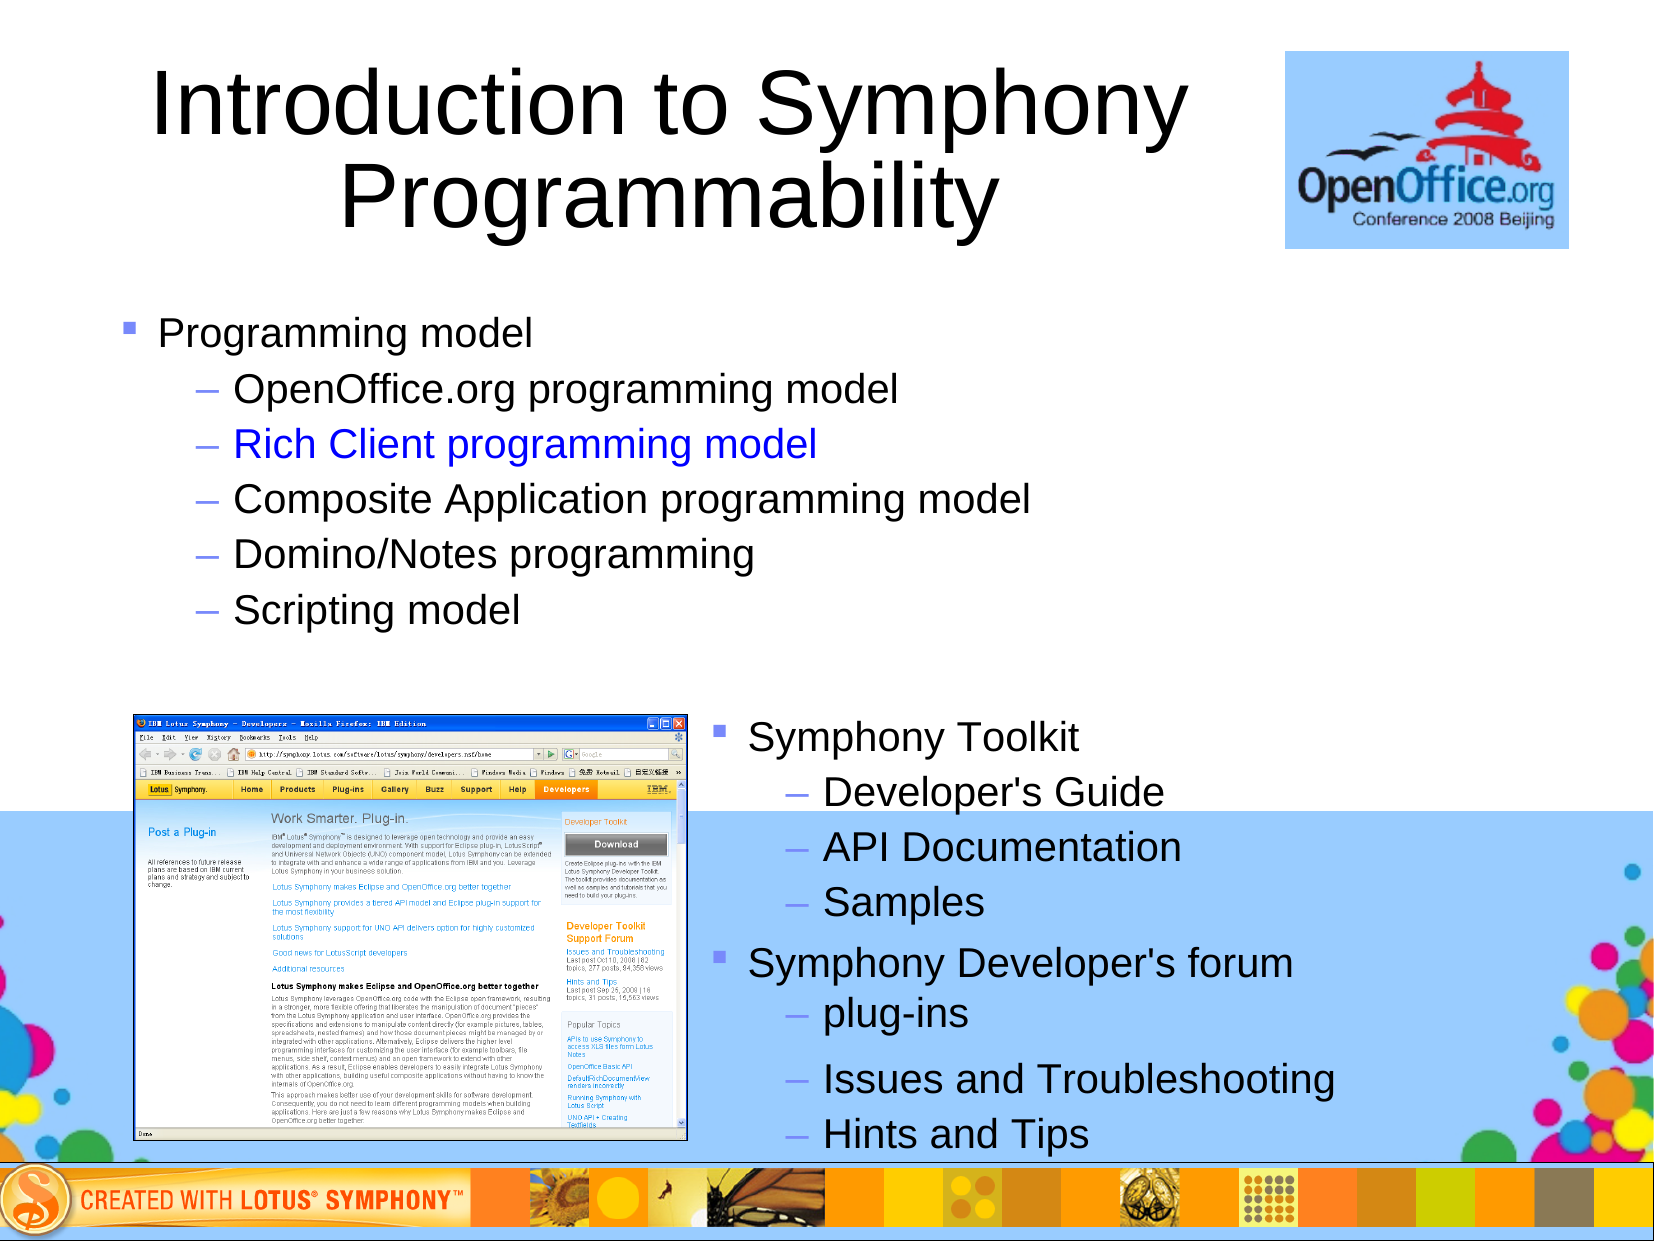

# Introduction to Symphony Programmability
Programming model
OpenOffice.org programming model
Rich Client programming model
Composite Application programming model
Domino/Notes programming
Scripting model
Symphony Toolkit
Developer's Guide
API Documentation
Samples
Symphony Developer's forum
plug-ins
Issues and Troubleshooting
Hints and Tips